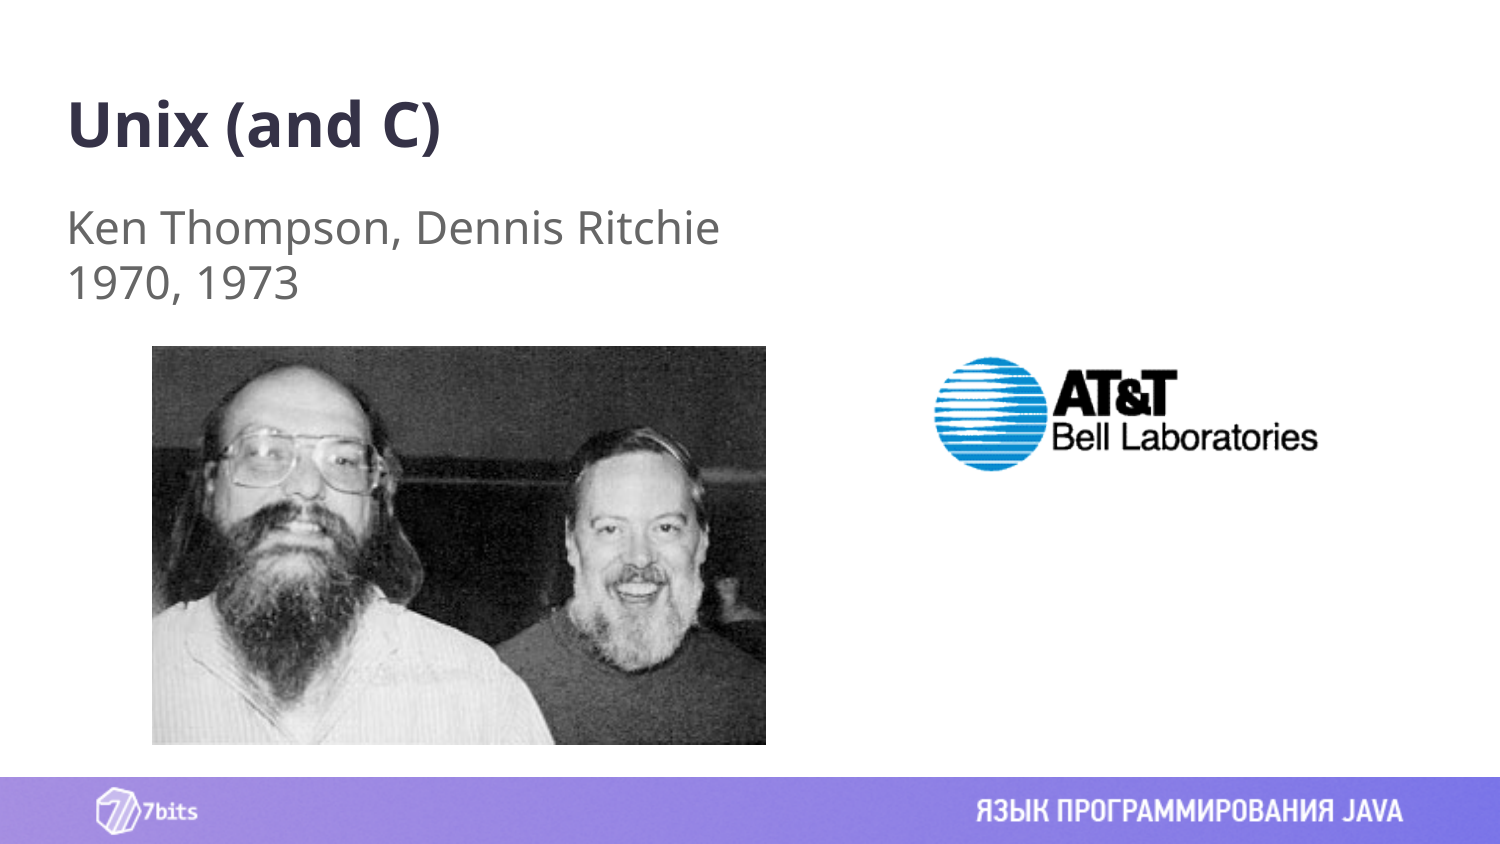

# Unix (and C)
Ken Thompson, Dennis Ritchie
1970, 1973